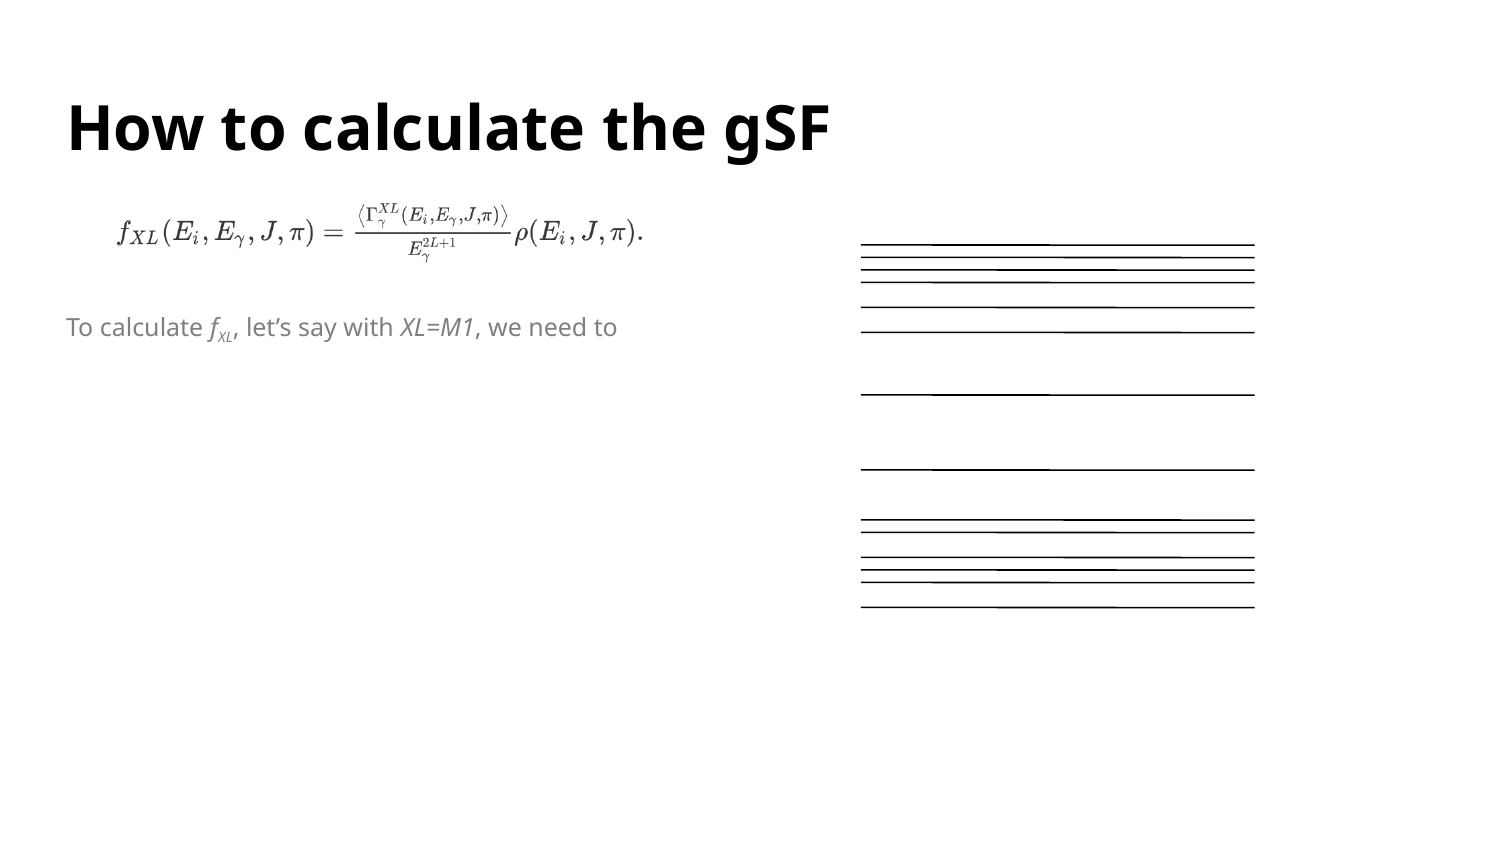

# How to calculate the gSF
To calculate fXL, let’s say with XL=M1, we need to